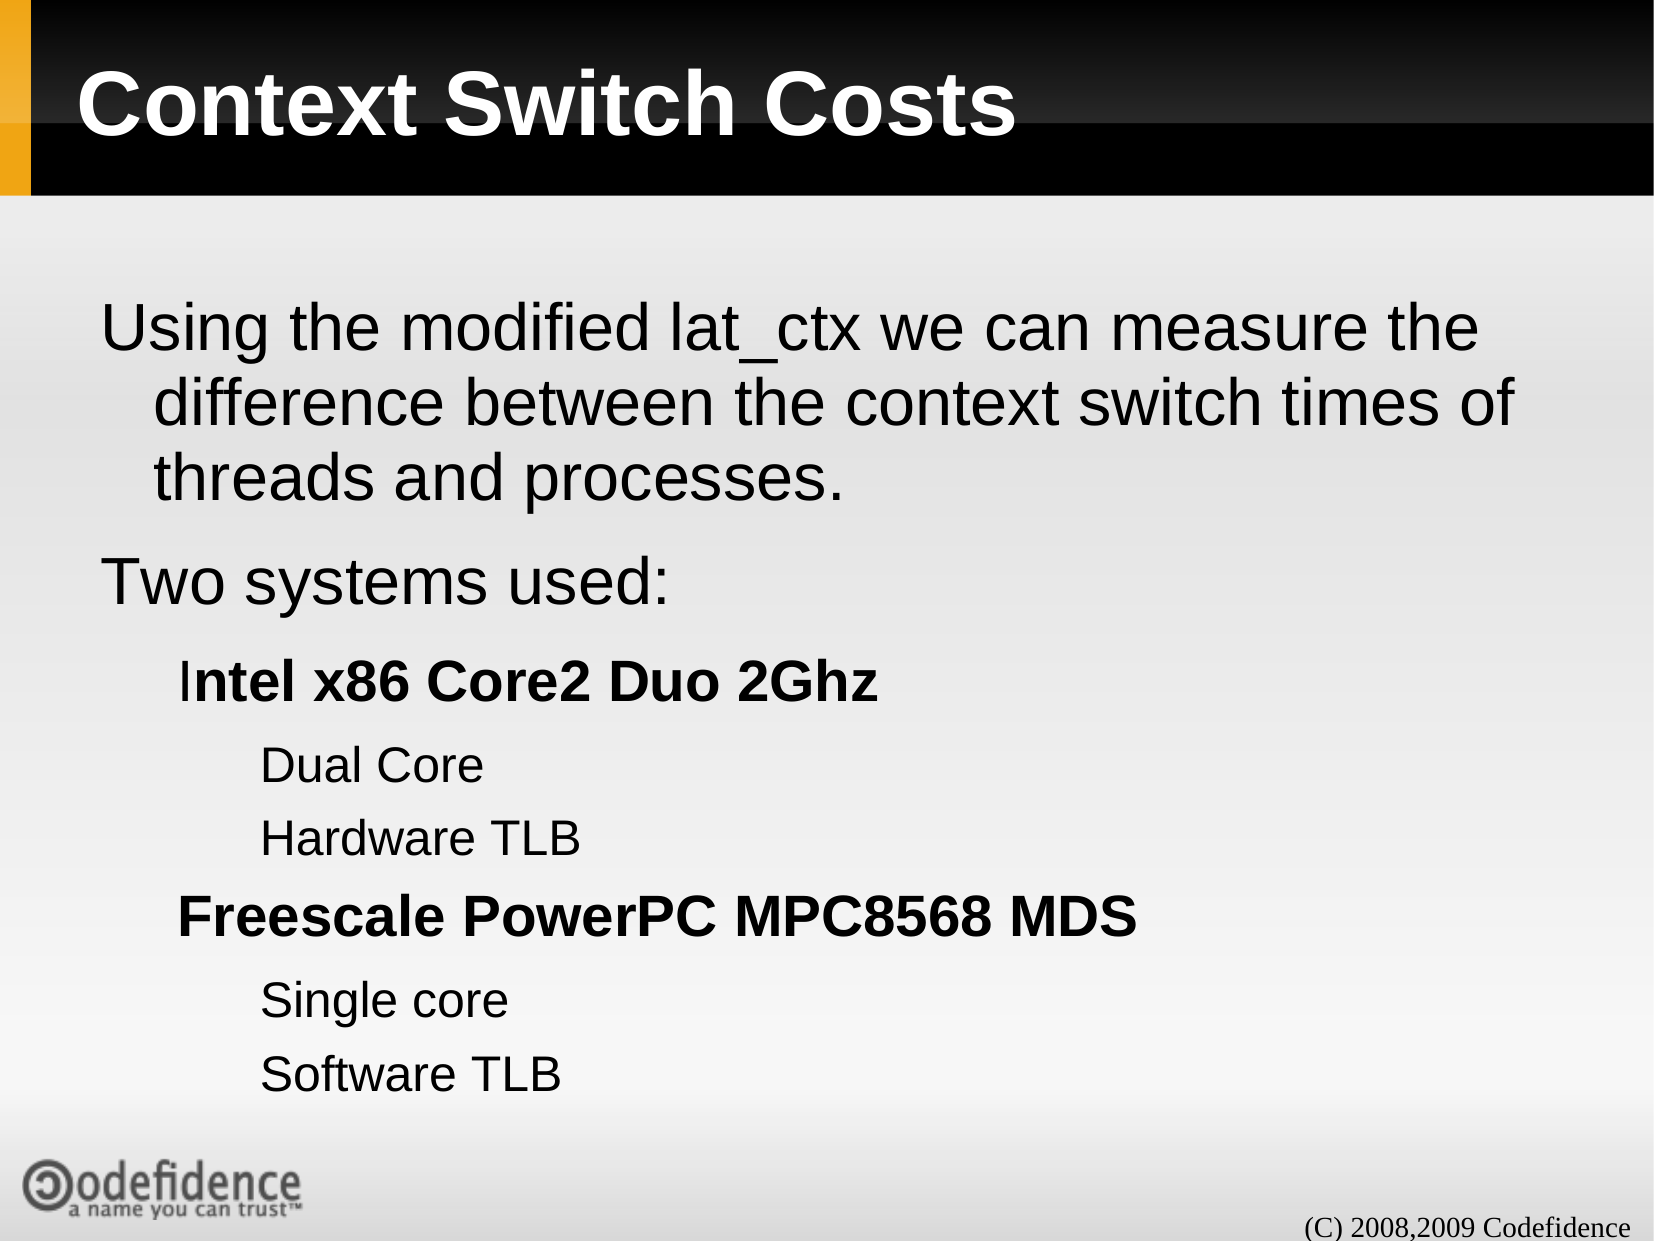

# Context Switch Costs
Using the modified lat_ctx we can measure the difference between the context switch times of threads and processes.
Two systems used:
Intel x86 Core2 Duo 2Ghz
Dual Core
Hardware TLB
Freescale PowerPC MPC8568 MDS
Single core
Software TLB